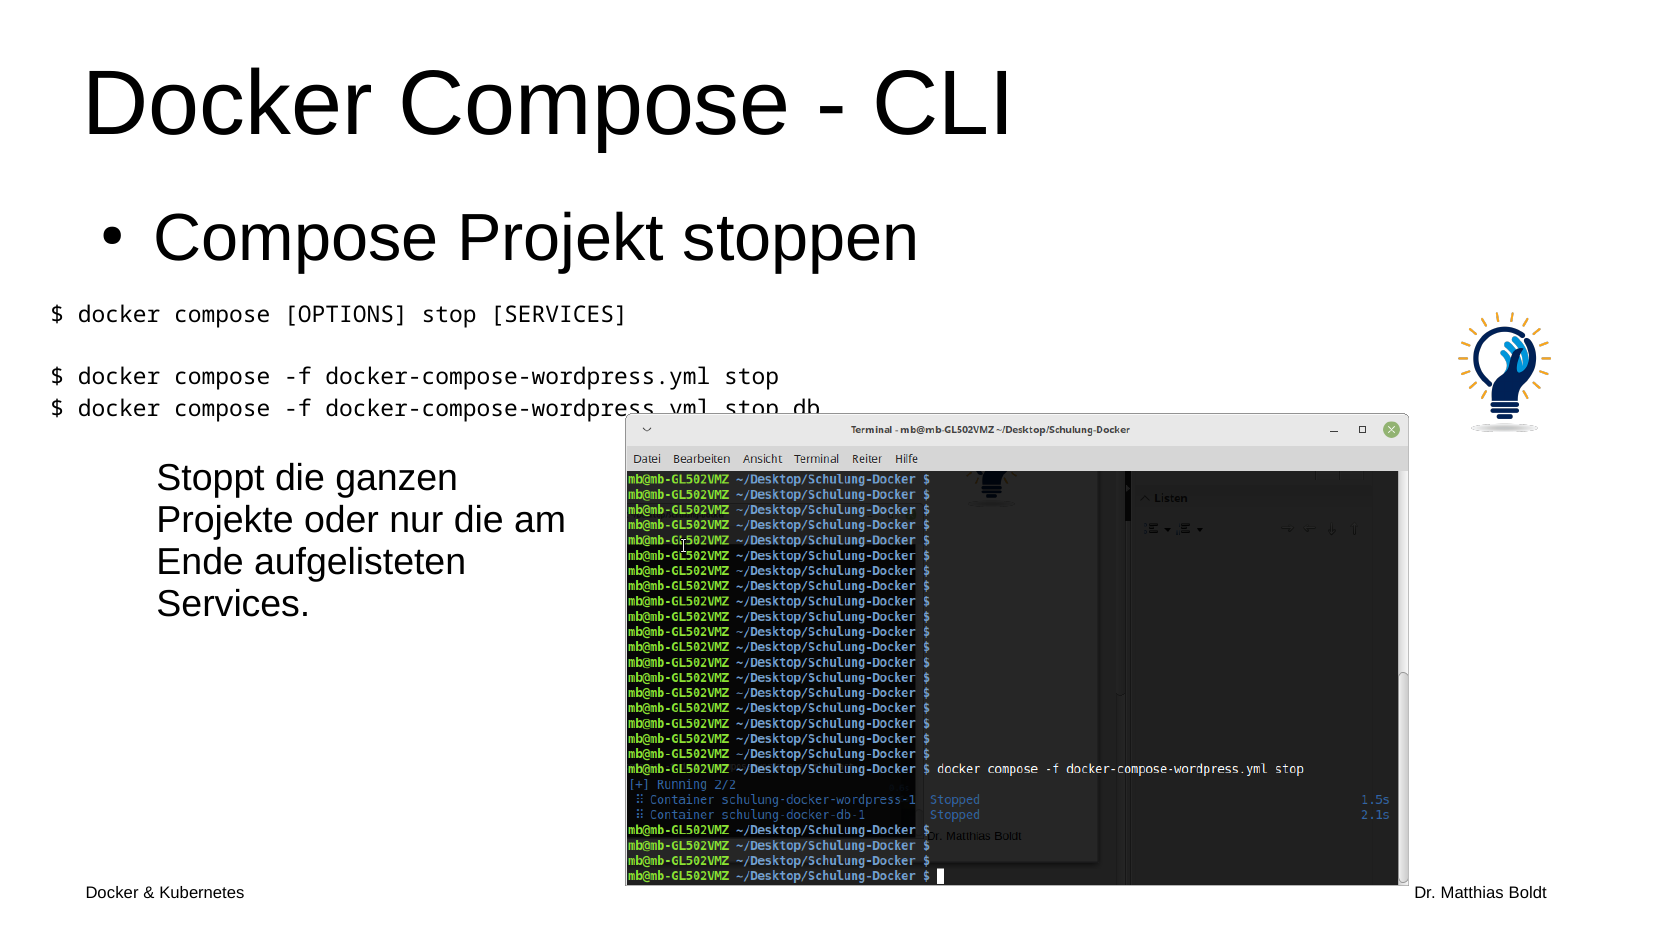

# Docker Compose - CLI
Compose Projekt stoppen
$ docker compose [OPTIONS] stop [SERVICES]
$ docker compose -f docker-compose-wordpress.yml stop
$ docker compose -f docker-compose-wordpress.yml stop db
Stoppt die ganzen Projekte oder nur die am Ende aufgelisteten Services.
Docker & Kubernetes																Dr. Matthias Boldt